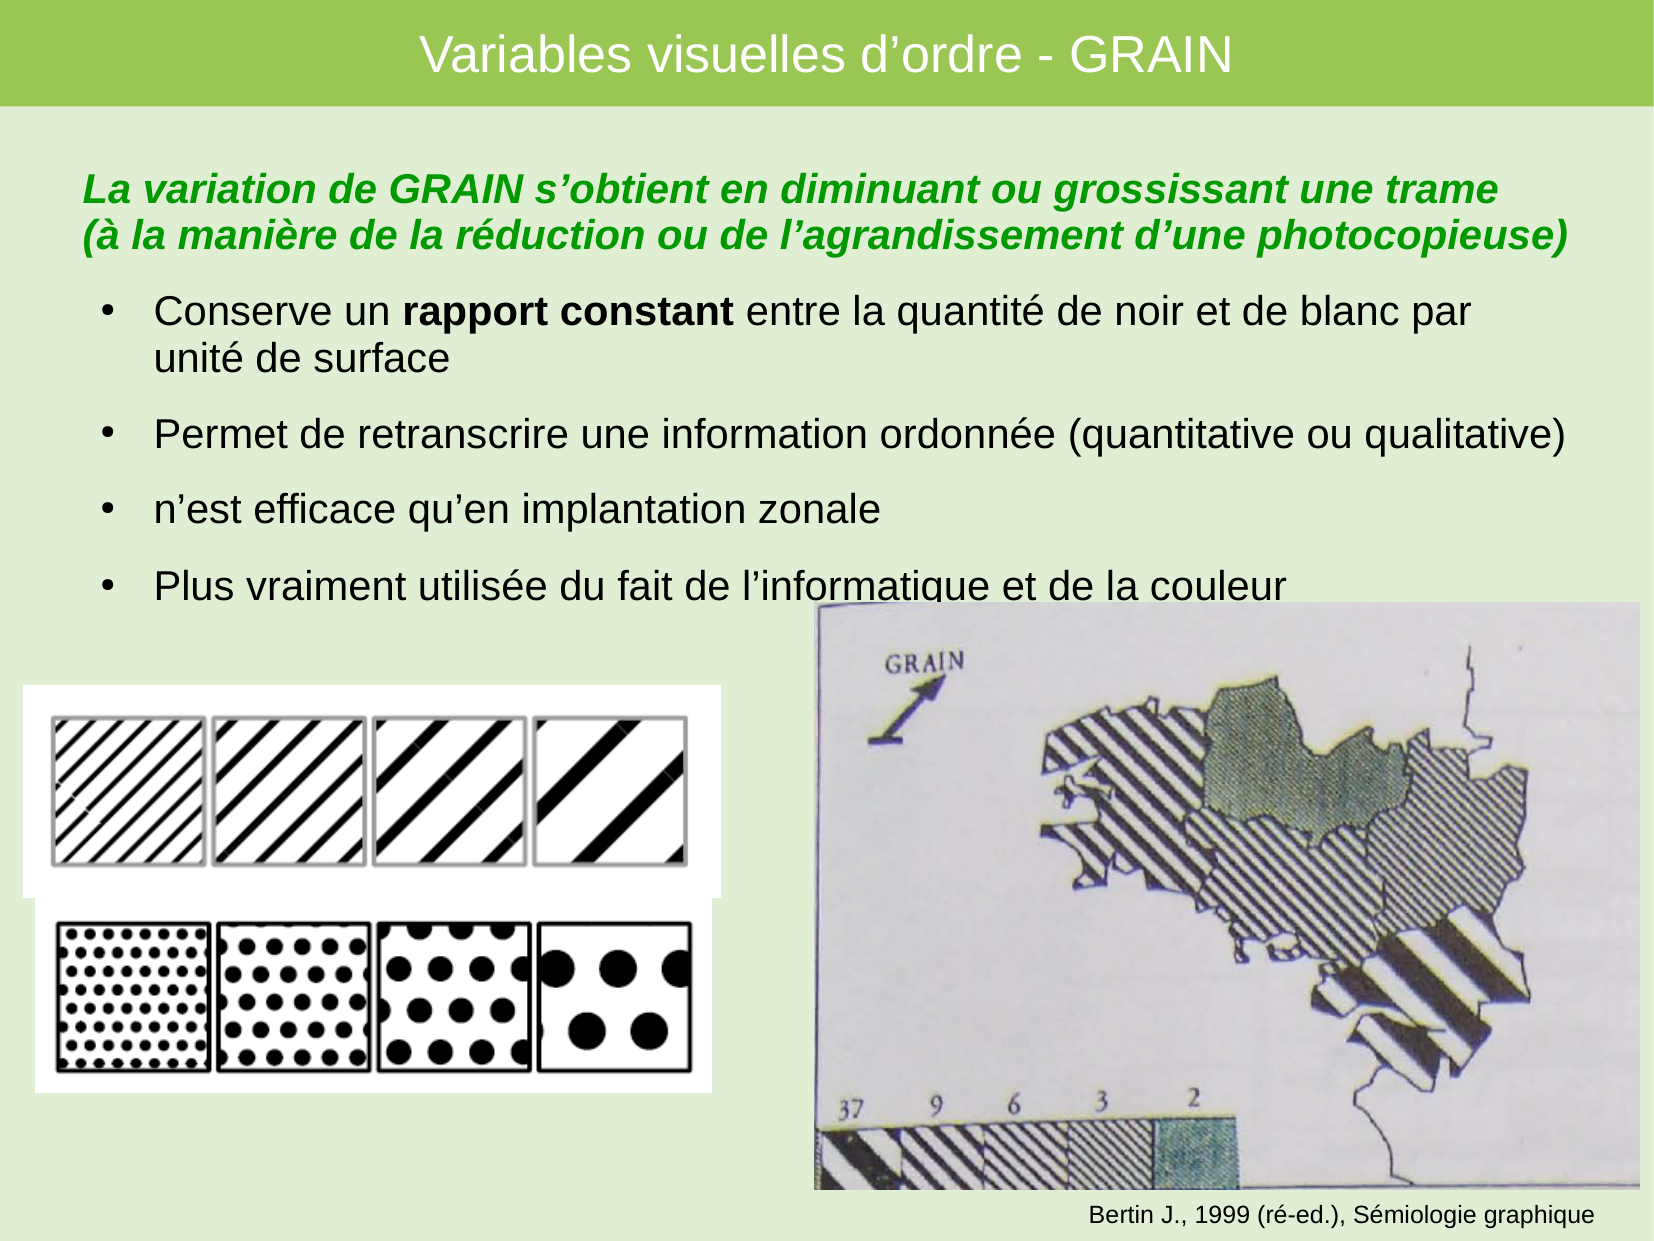

# Variables visuelles d’ordre - GRAIN
La variation de GRAIN s’obtient en diminuant ou grossissant une trame
(à la manière de la réduction ou de l’agrandissement d’une photocopieuse)
Conserve un rapport constant entre la quantité de noir et de blanc par unité de surface
Permet de retranscrire une information ordonnée (quantitative ou qualitative)
n’est efficace qu’en implantation zonale
Plus vraiment utilisée du fait de l’informatique et de la couleur
Bertin J., 1999 (ré-ed.), Sémiologie graphique